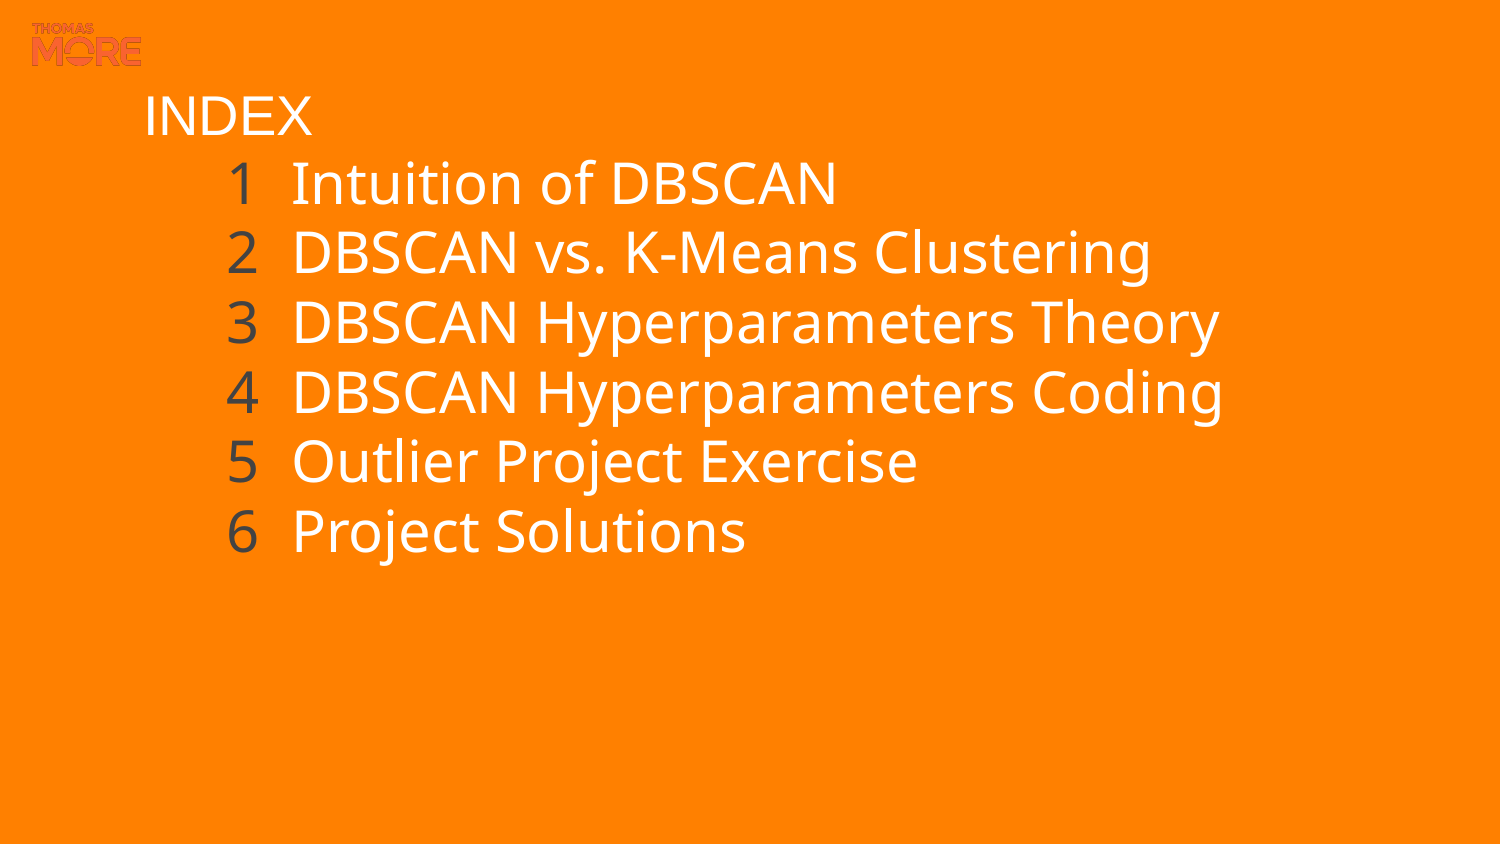

# INDEX
Intuition of DBSCAN
DBSCAN vs. K-Means Clustering
DBSCAN Hyperparameters Theory
DBSCAN Hyperparameters Coding
Outlier Project Exercise
Project Solutions